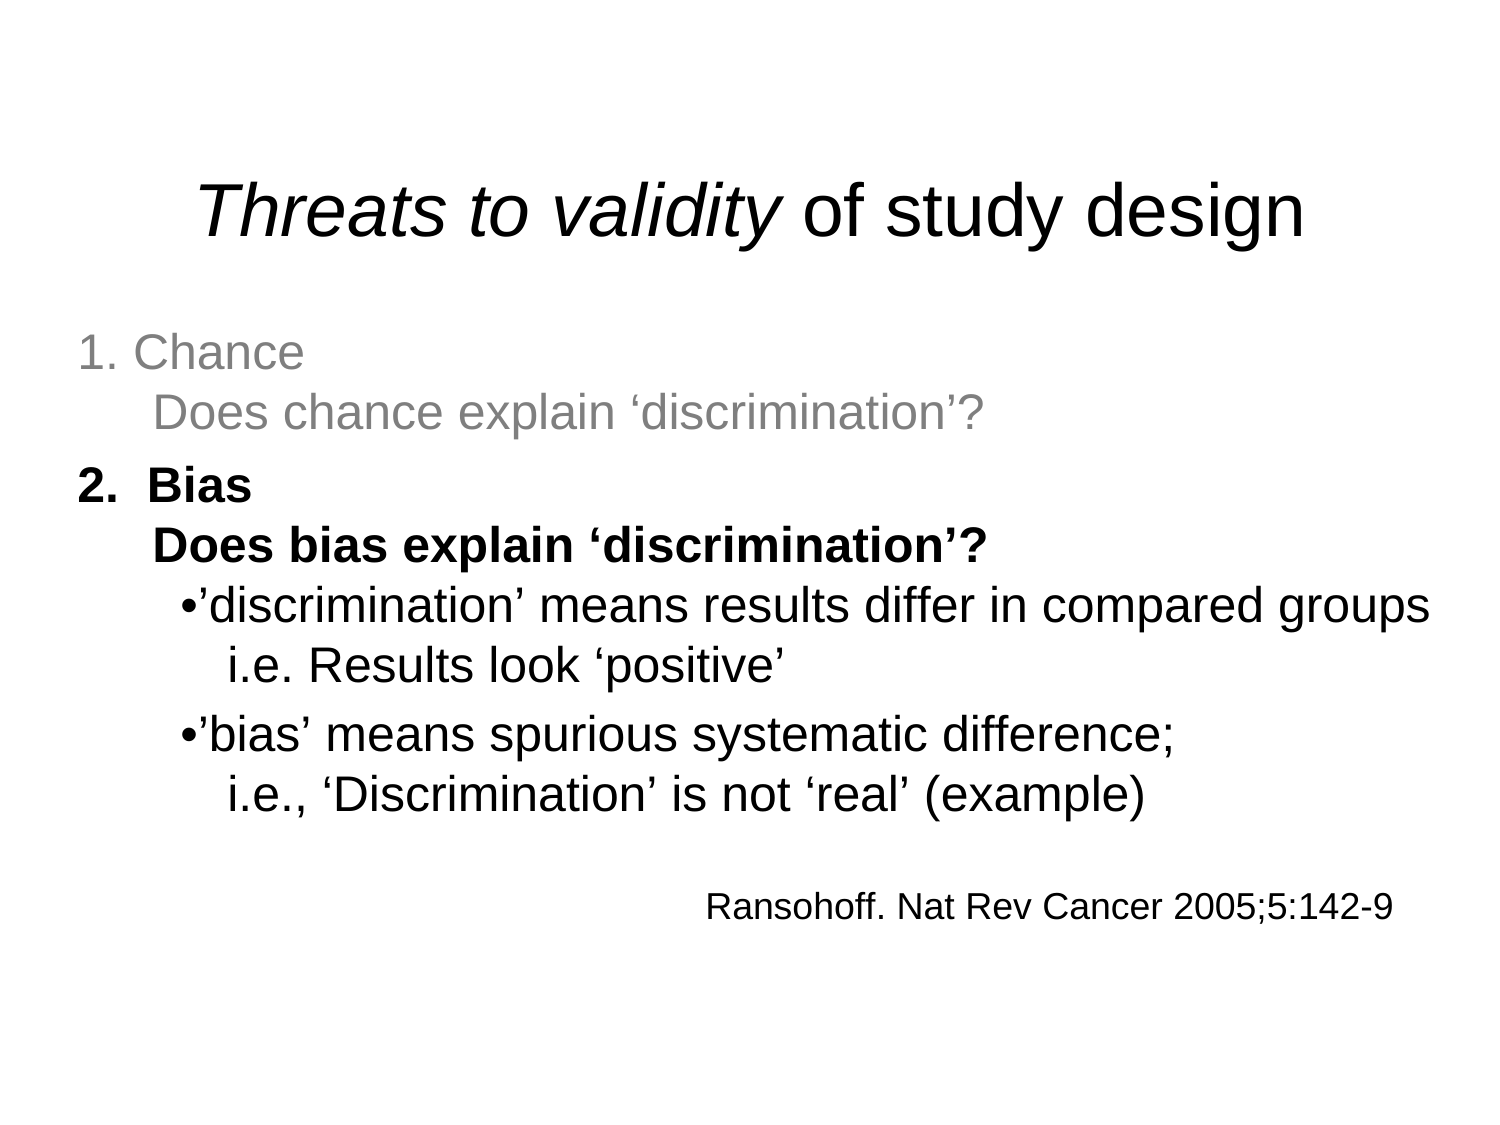

# Threats to validity of study design
1. Chance
Does chance explain ‘discrimination’?
2. Bias
Does bias explain ‘discrimination’?
 •’discrimination’ means results differ in compared groups
	i.e. Results look ‘positive’
	 •’bias’ means spurious systematic difference;
	i.e., ‘Discrimination’ is not ‘real’ (example)
			 Ransohoff. Nat Rev Cancer 2005;5:142-9